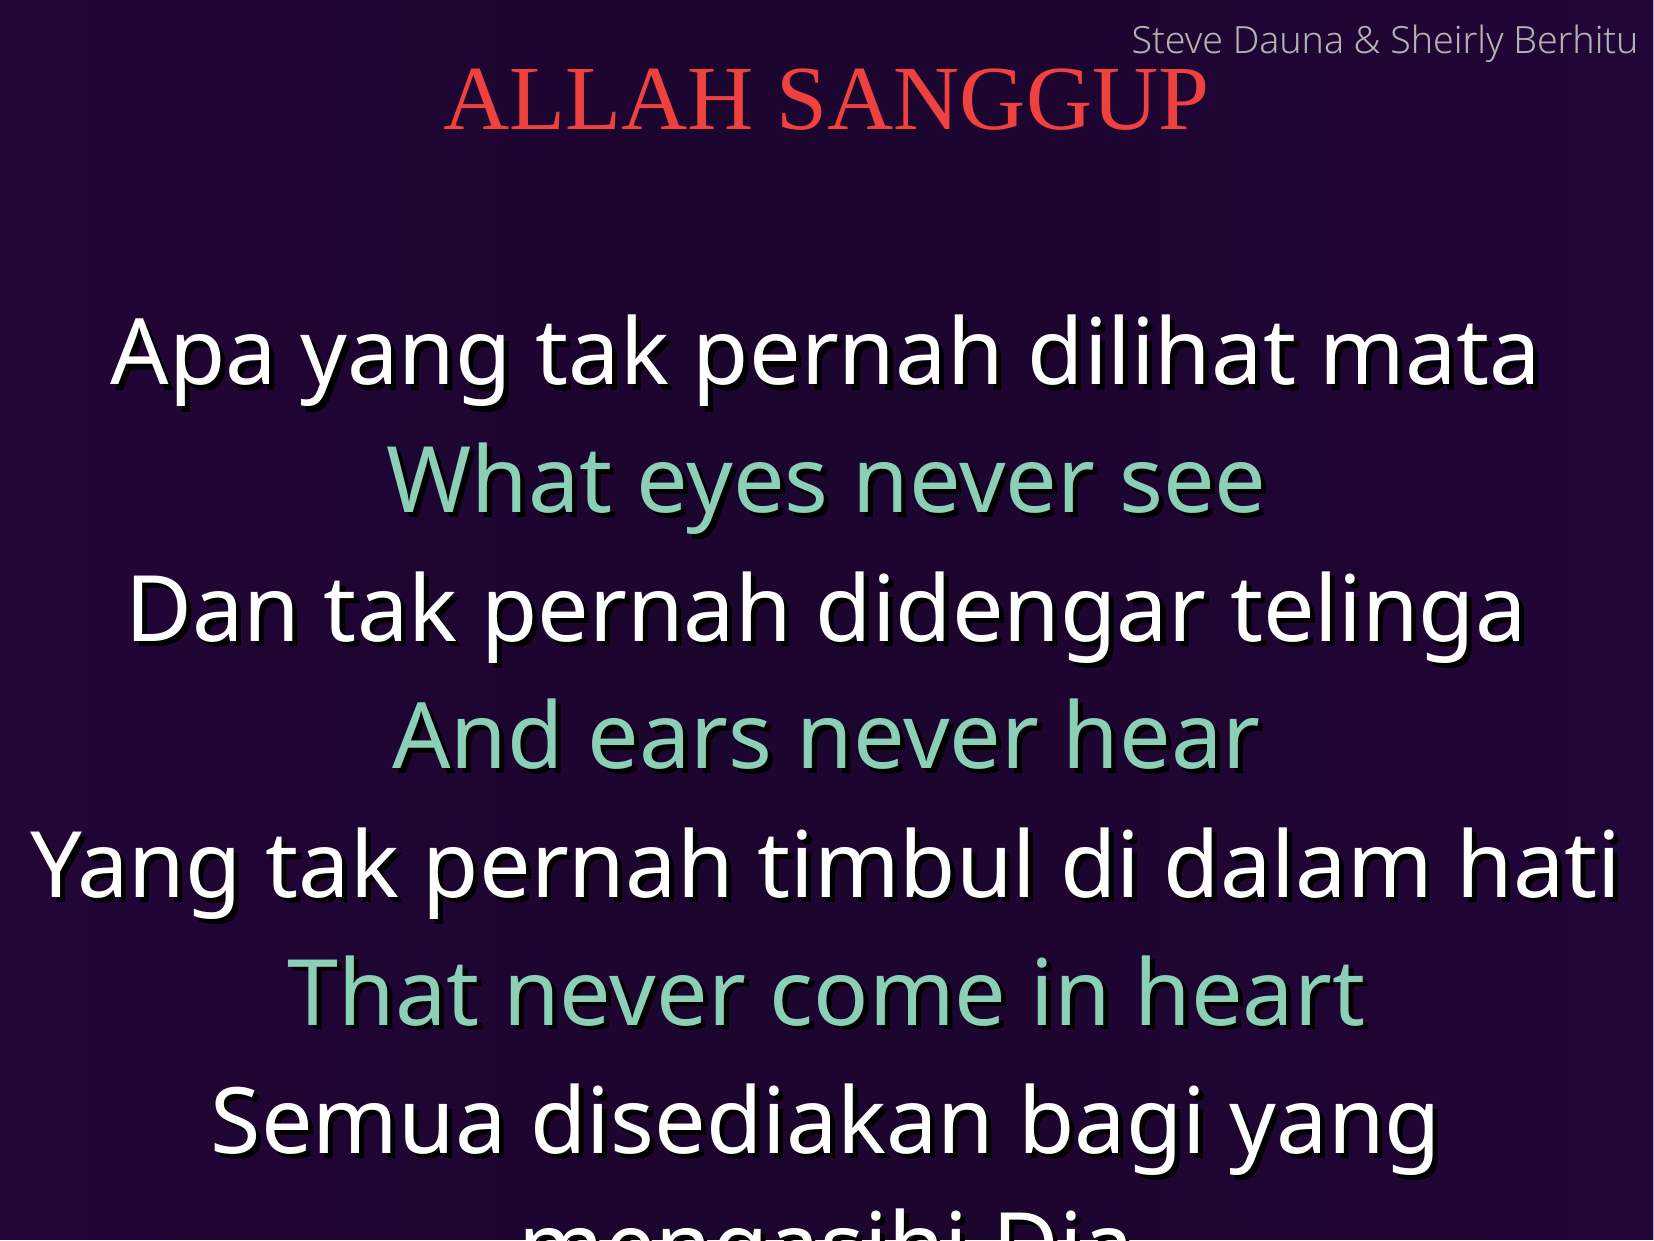

Steve Dauna & Sheirly Berhitu
ALLAH SANGGUP
Apa yang tak pernah dilihat mata
Dan tak pernah didengar telinga
Yang tak pernah timbul di dalam hati
Semua disediakan bagi yang mengasihi Dia
What eyes never see
And ears never hear
That never come in heart
All prepared for those who love Him